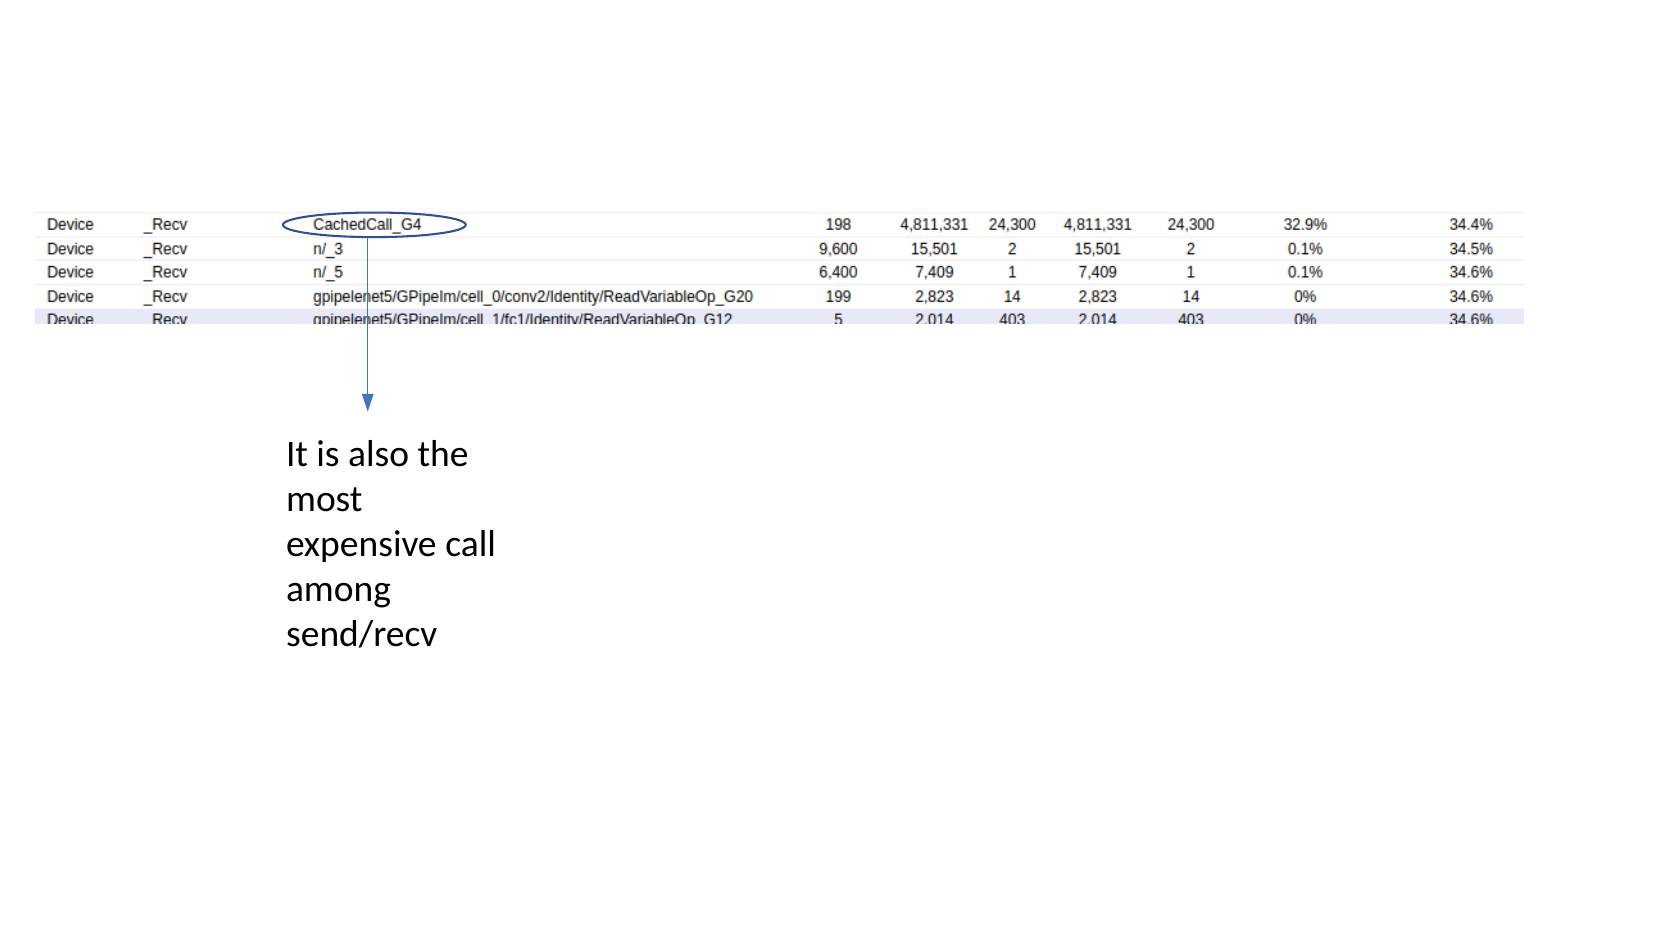

#
It is also the most expensive call among send/recv